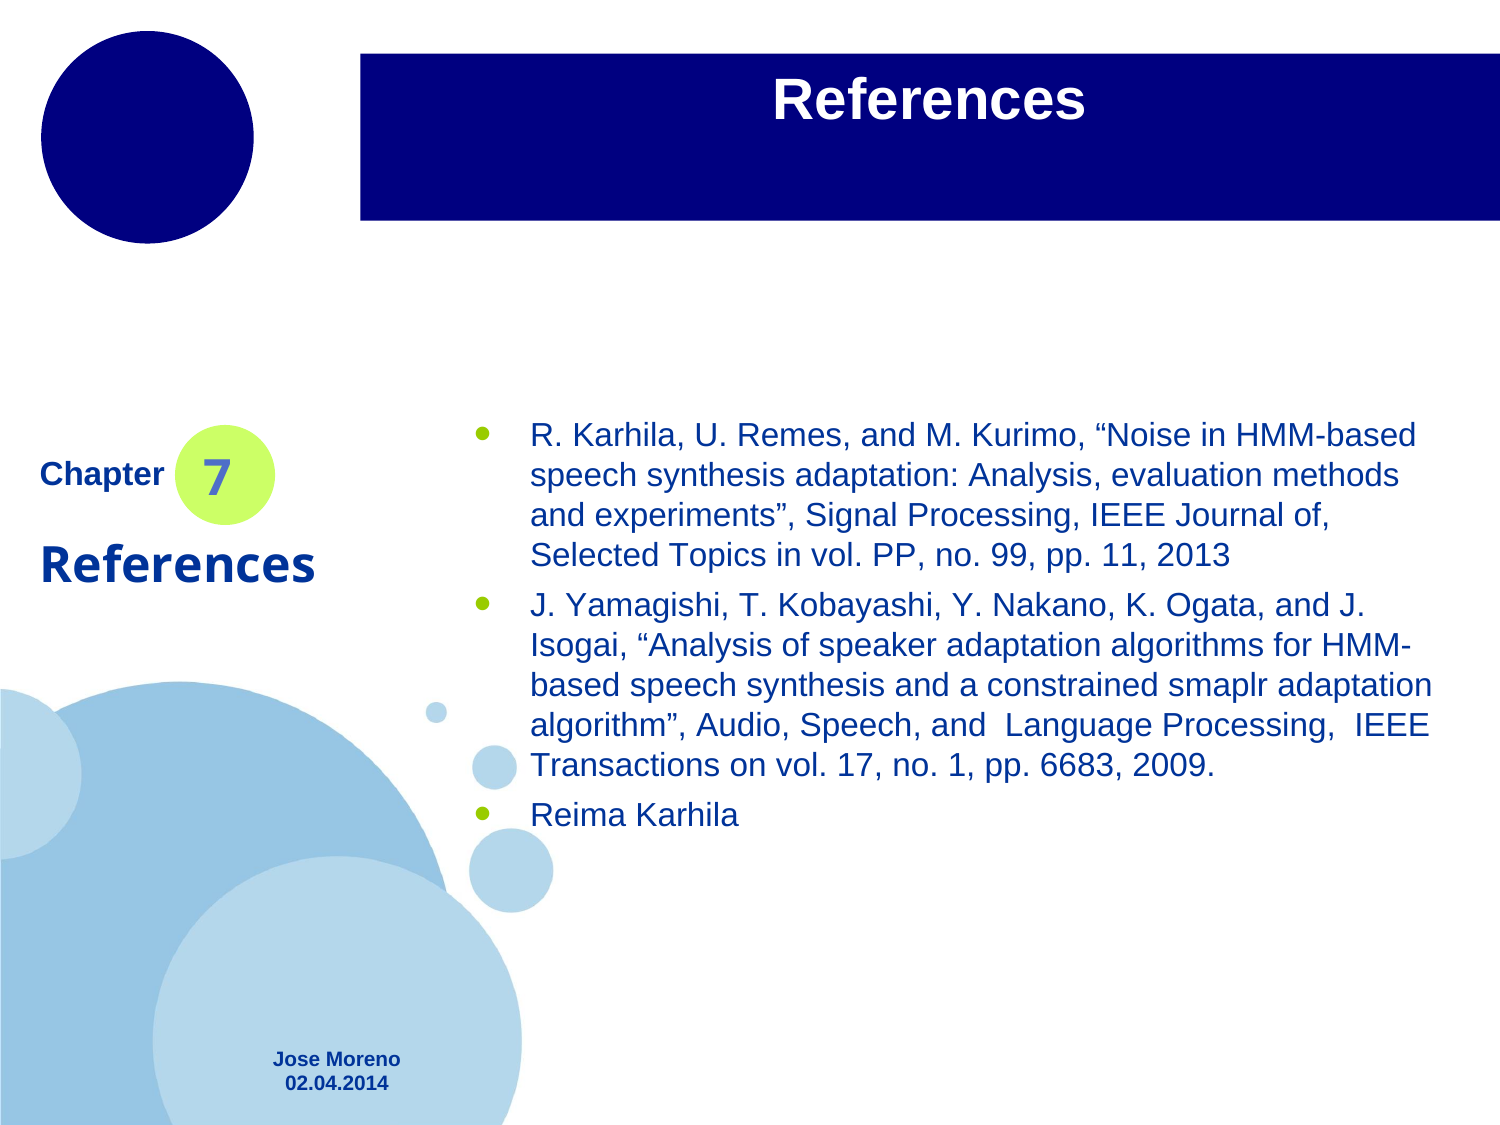

# References
R. Karhila, U. Remes, and M. Kurimo, “Noise in HMM-based speech synthesis adaptation: Analysis, evaluation methods and experiments”, Signal Processing, IEEE Journal of, Selected Topics in vol. PP, no. 99, pp. 11, 2013
J. Yamagishi, T. Kobayashi, Y. Nakano, K. Ogata, and J. Isogai, “Analysis of speaker adaptation algorithms for HMM-based speech synthesis and a constrained smaplr adaptation algorithm”, Audio, Speech, and Language Processing, IEEE Transactions on vol. 17, no. 1, pp. 6683, 2009.
Reima Karhila
7
Chapter
References